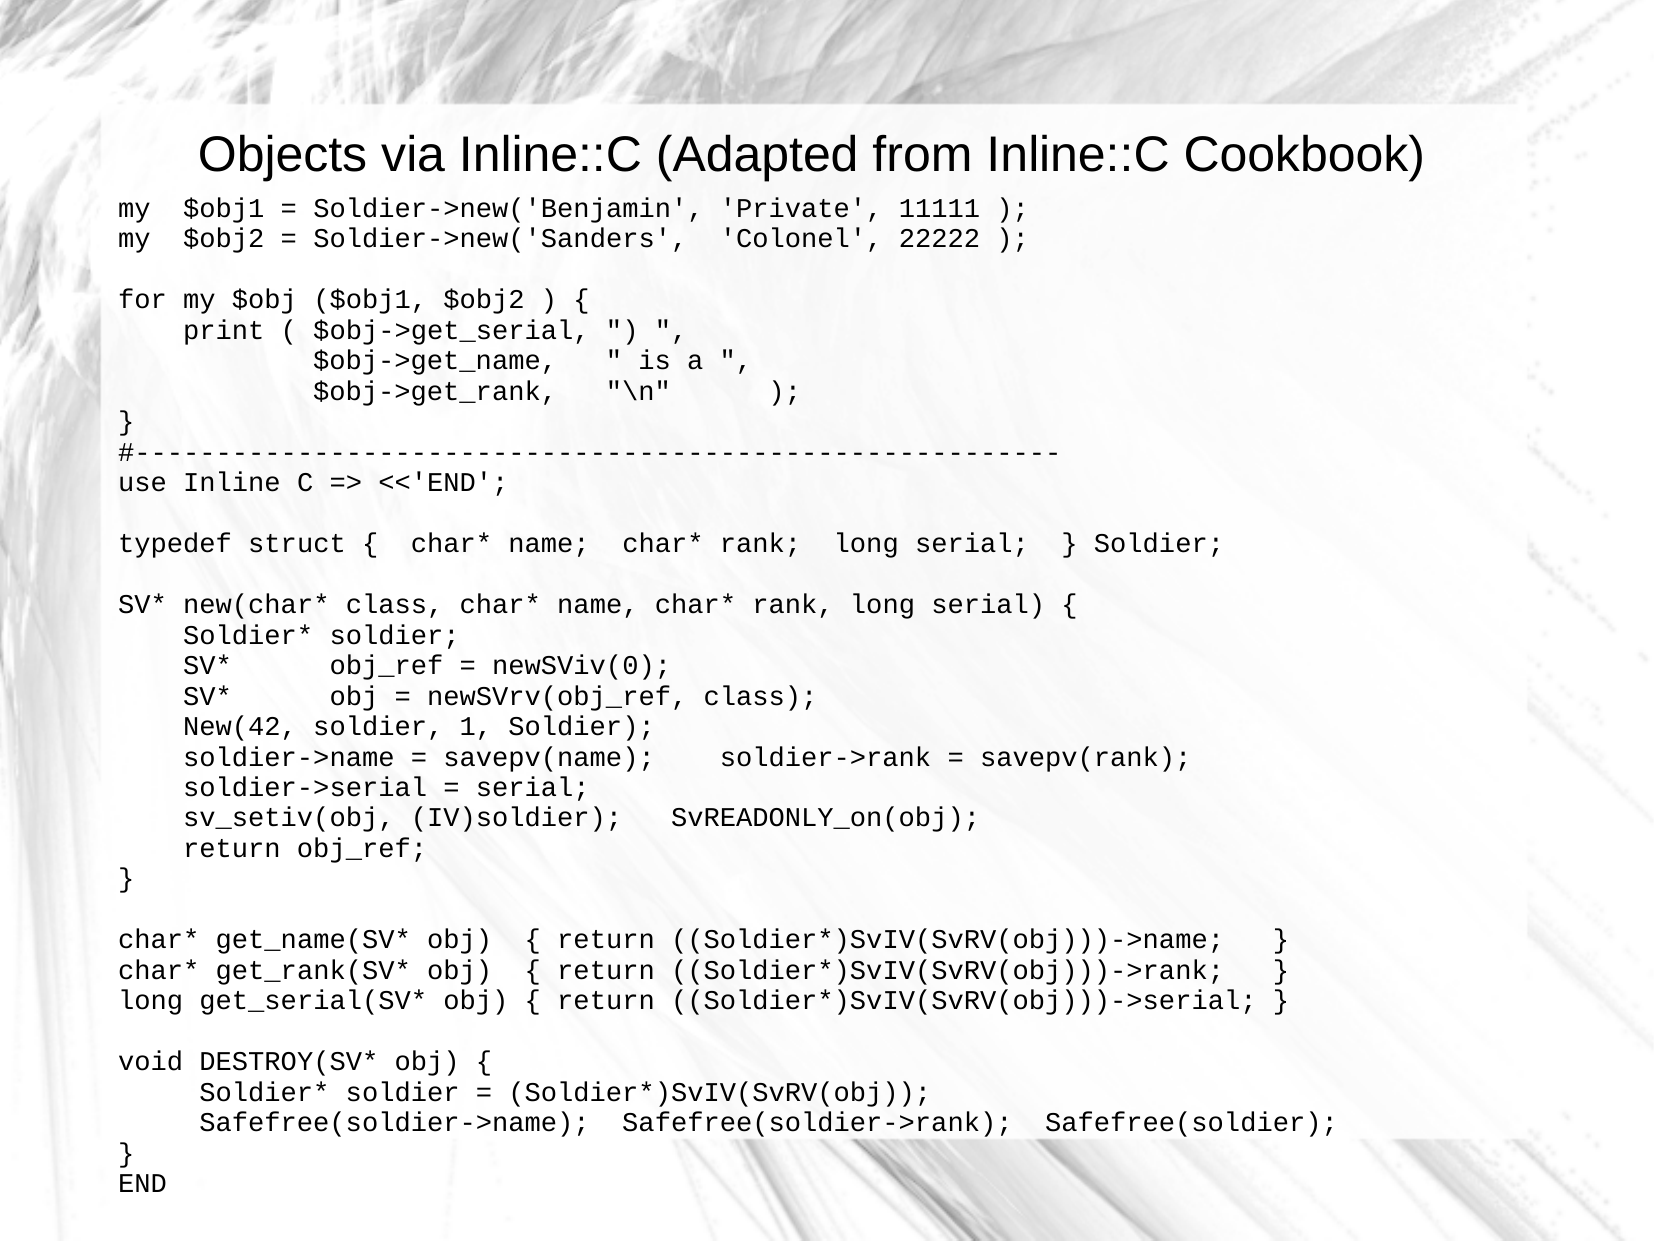

# Objects via Inline::C (Adapted from Inline::C Cookbook)
my $obj1 = Soldier->new('Benjamin', 'Private', 11111 );
my $obj2 = Soldier->new('Sanders', 'Colonel', 22222 );
for my $obj ($obj1, $obj2 ) {
 print ( $obj->get_serial, ") ",
 $obj->get_name, " is a ",
 $obj->get_rank, "\n" );
}
#---------------------------------------------------------
use Inline C => <<'END';
typedef struct { char* name; char* rank; long serial; } Soldier;
SV* new(char* class, char* name, char* rank, long serial) {
 Soldier* soldier;
 SV* obj_ref = newSViv(0);
 SV* obj = newSVrv(obj_ref, class);
 New(42, soldier, 1, Soldier);
 soldier->name = savepv(name); soldier->rank = savepv(rank);
 soldier->serial = serial;
 sv_setiv(obj, (IV)soldier); SvREADONLY_on(obj);
 return obj_ref;
}
char* get_name(SV* obj) { return ((Soldier*)SvIV(SvRV(obj)))->name; }
char* get_rank(SV* obj) { return ((Soldier*)SvIV(SvRV(obj)))->rank; }
long get_serial(SV* obj) { return ((Soldier*)SvIV(SvRV(obj)))->serial; }
void DESTROY(SV* obj) {
 Soldier* soldier = (Soldier*)SvIV(SvRV(obj));
 Safefree(soldier->name); Safefree(soldier->rank); Safefree(soldier);
}
END